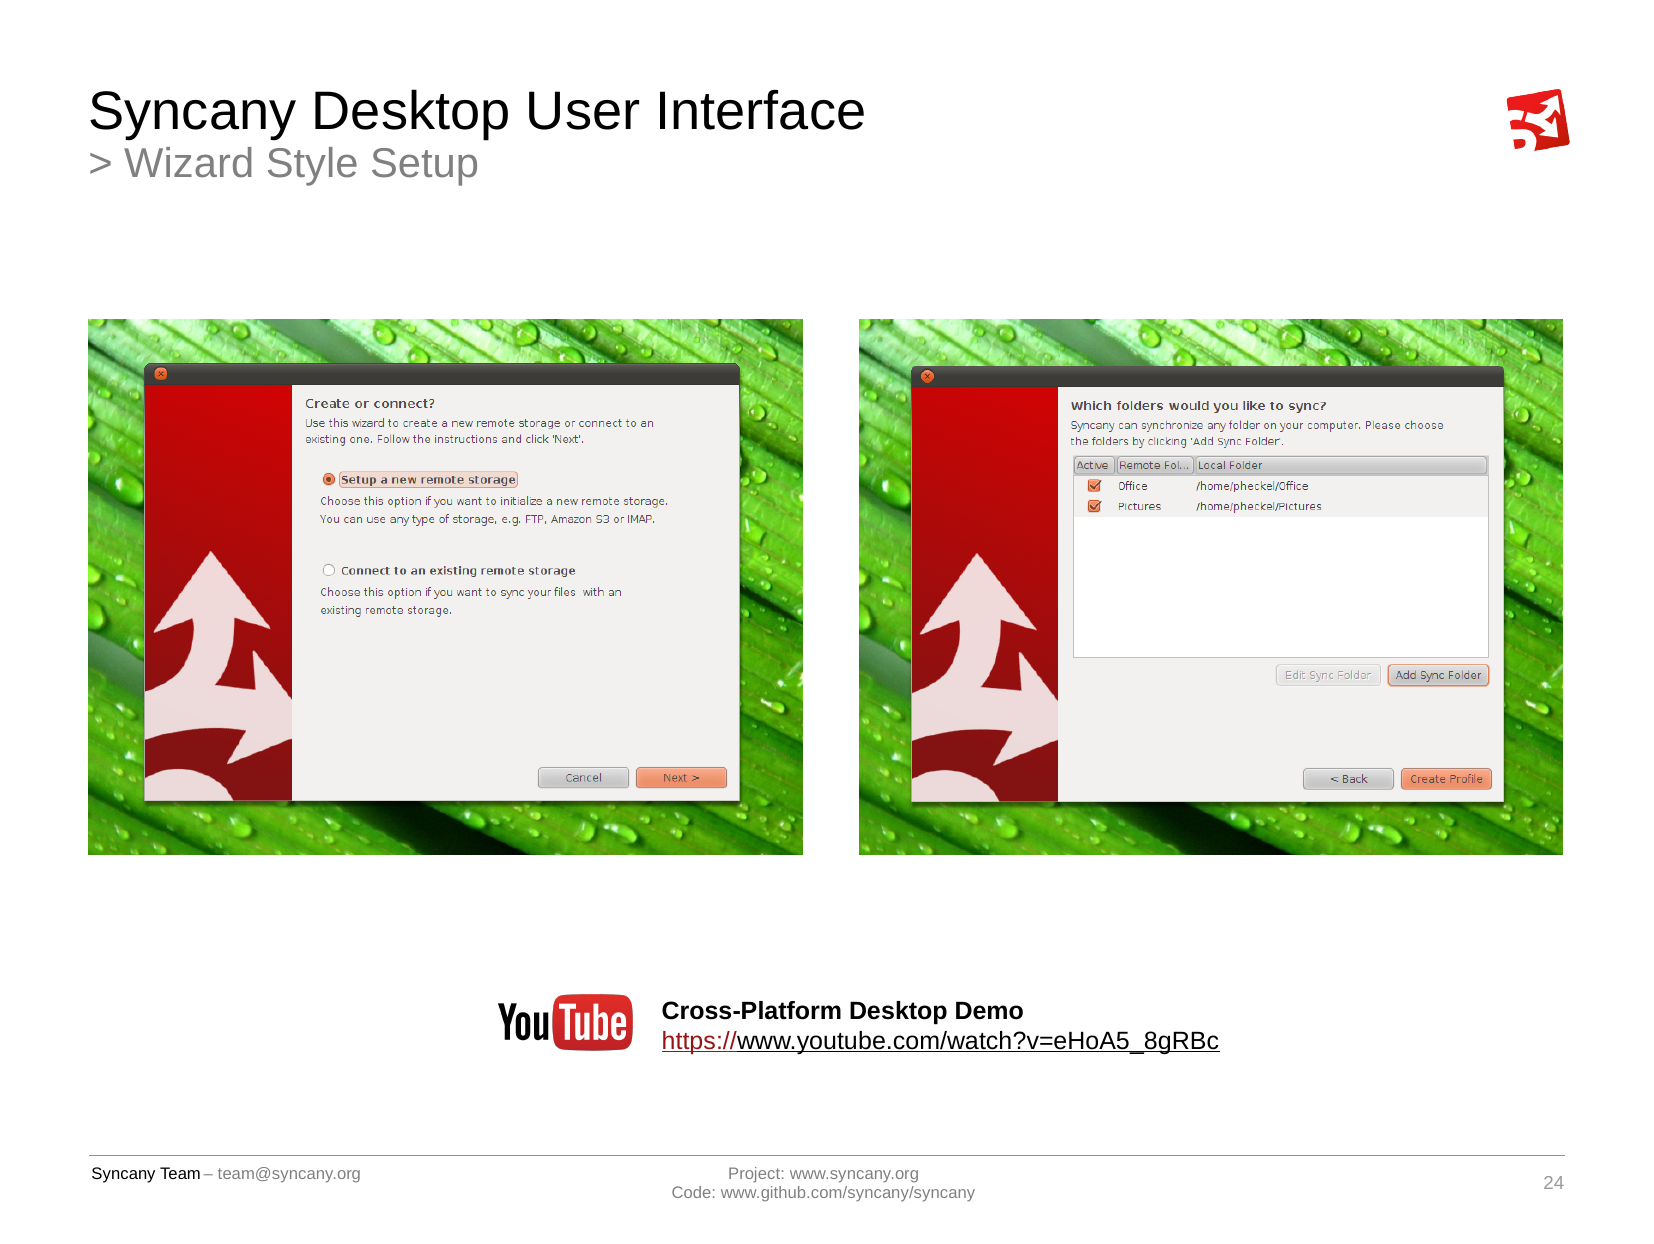

# Syncany Desktop User Interface > Wizard Style Setup
Cross-Platform Desktop Demo
https://www.youtube.com/watch?v=eHoA5_8gRBc